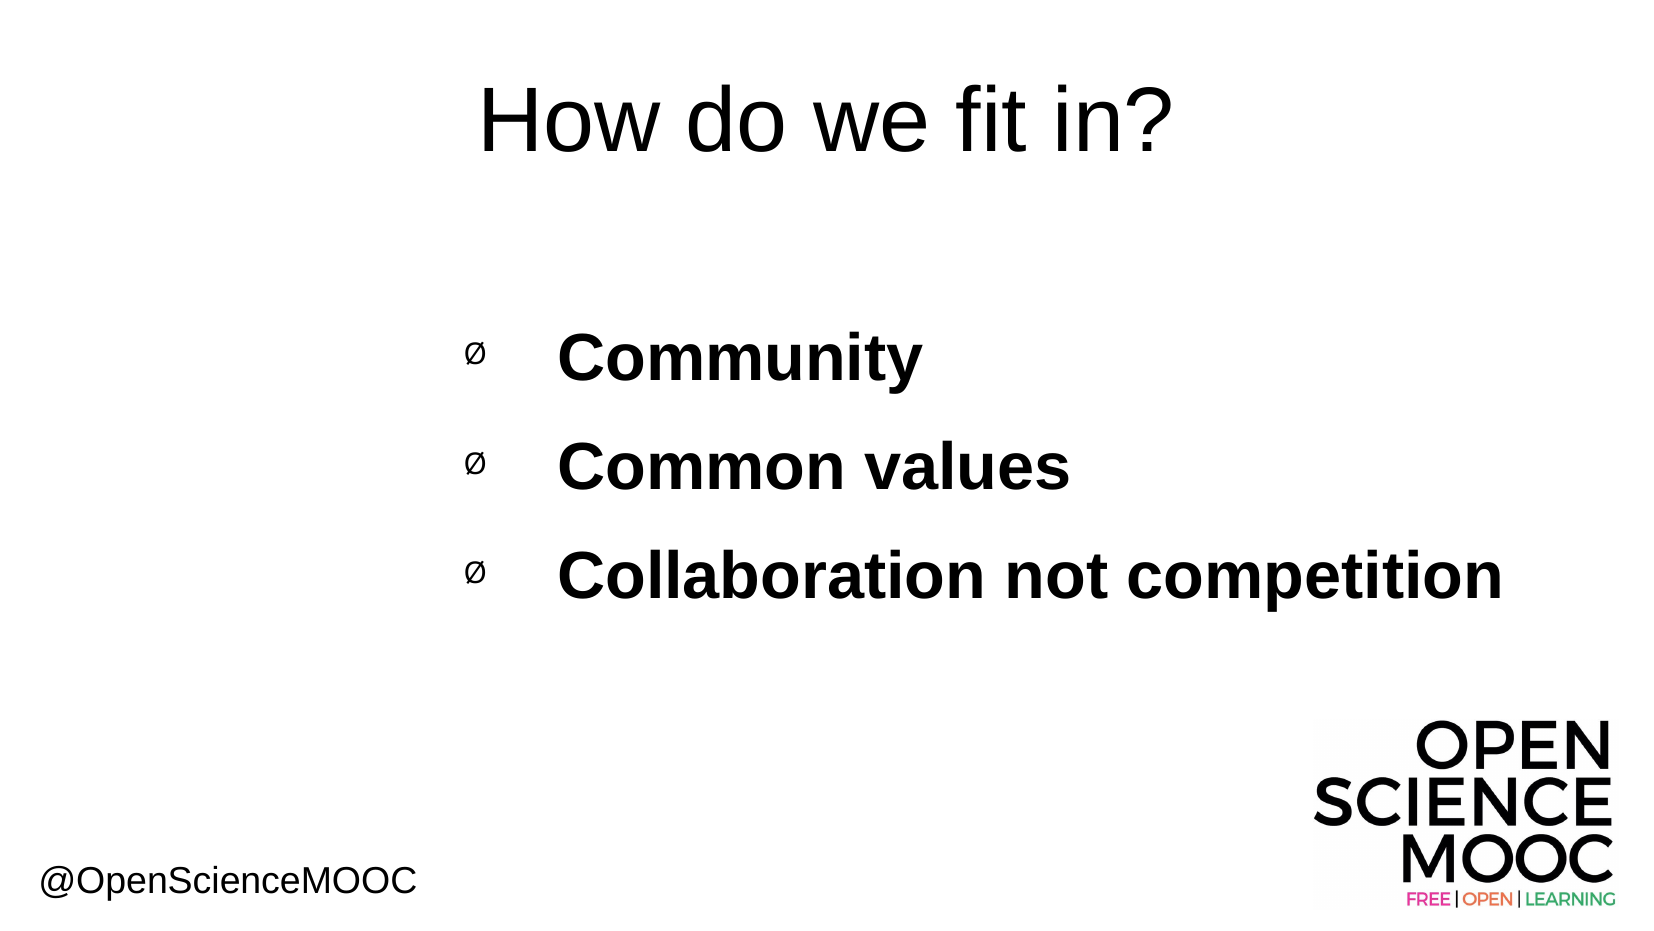

# How do we fit in?
 Community
 Common values
 Collaboration not competition
@OpenScienceMOOC